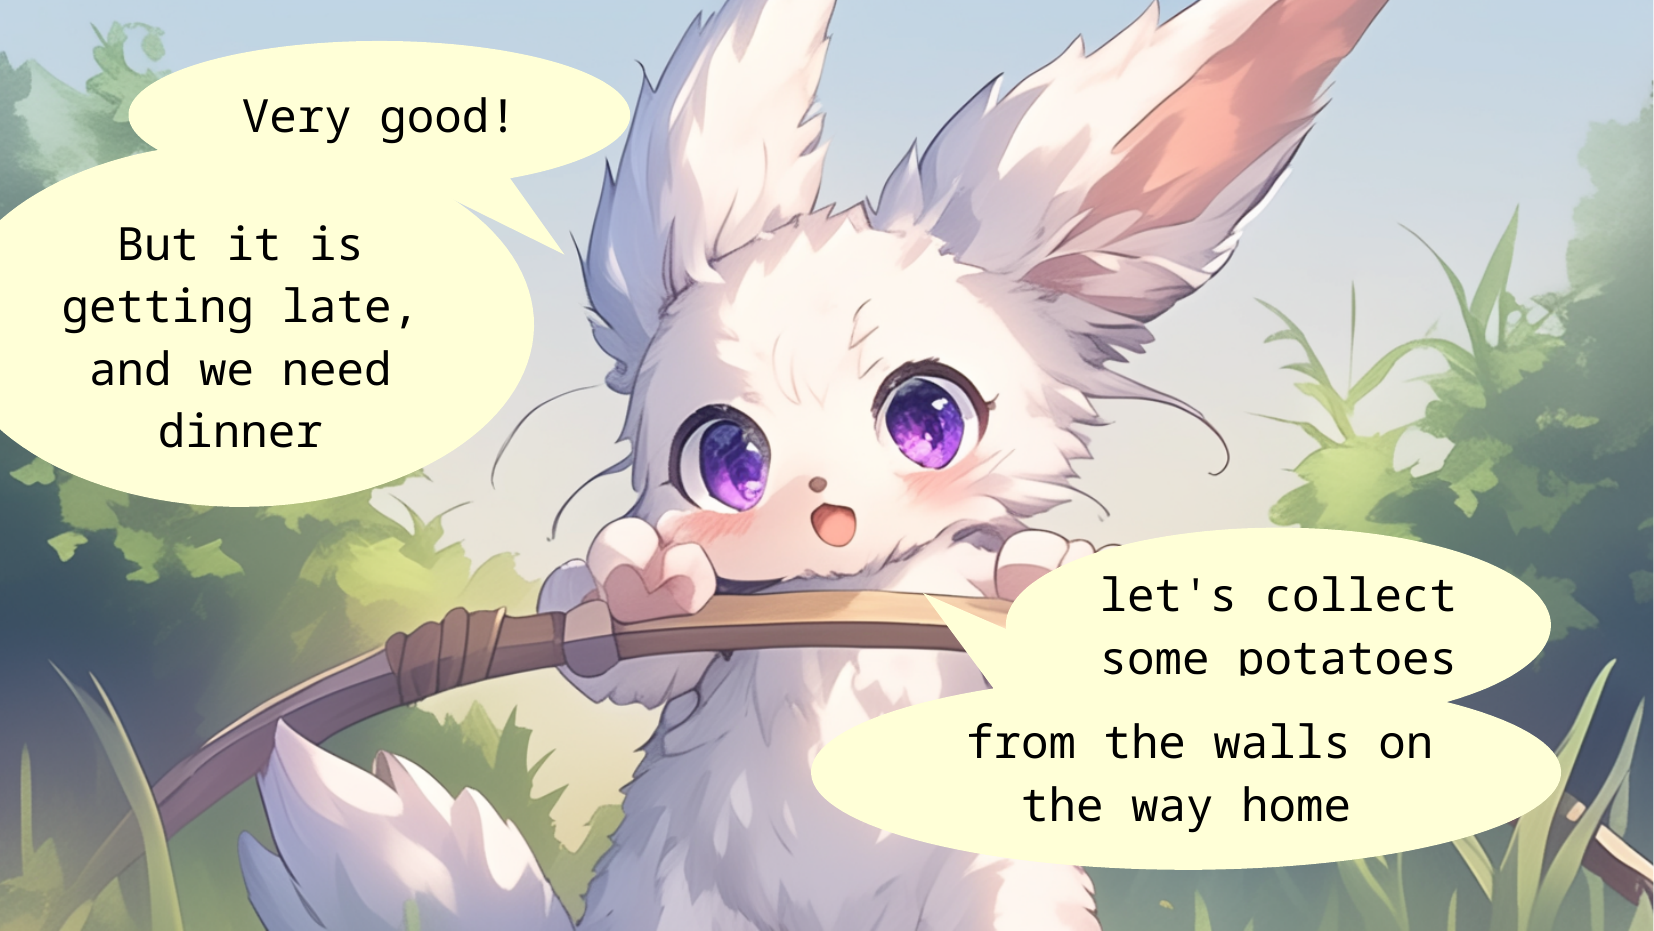

Very good!
But it is getting late, and we need dinner
let's collect some potatoes
 from the walls on the way home